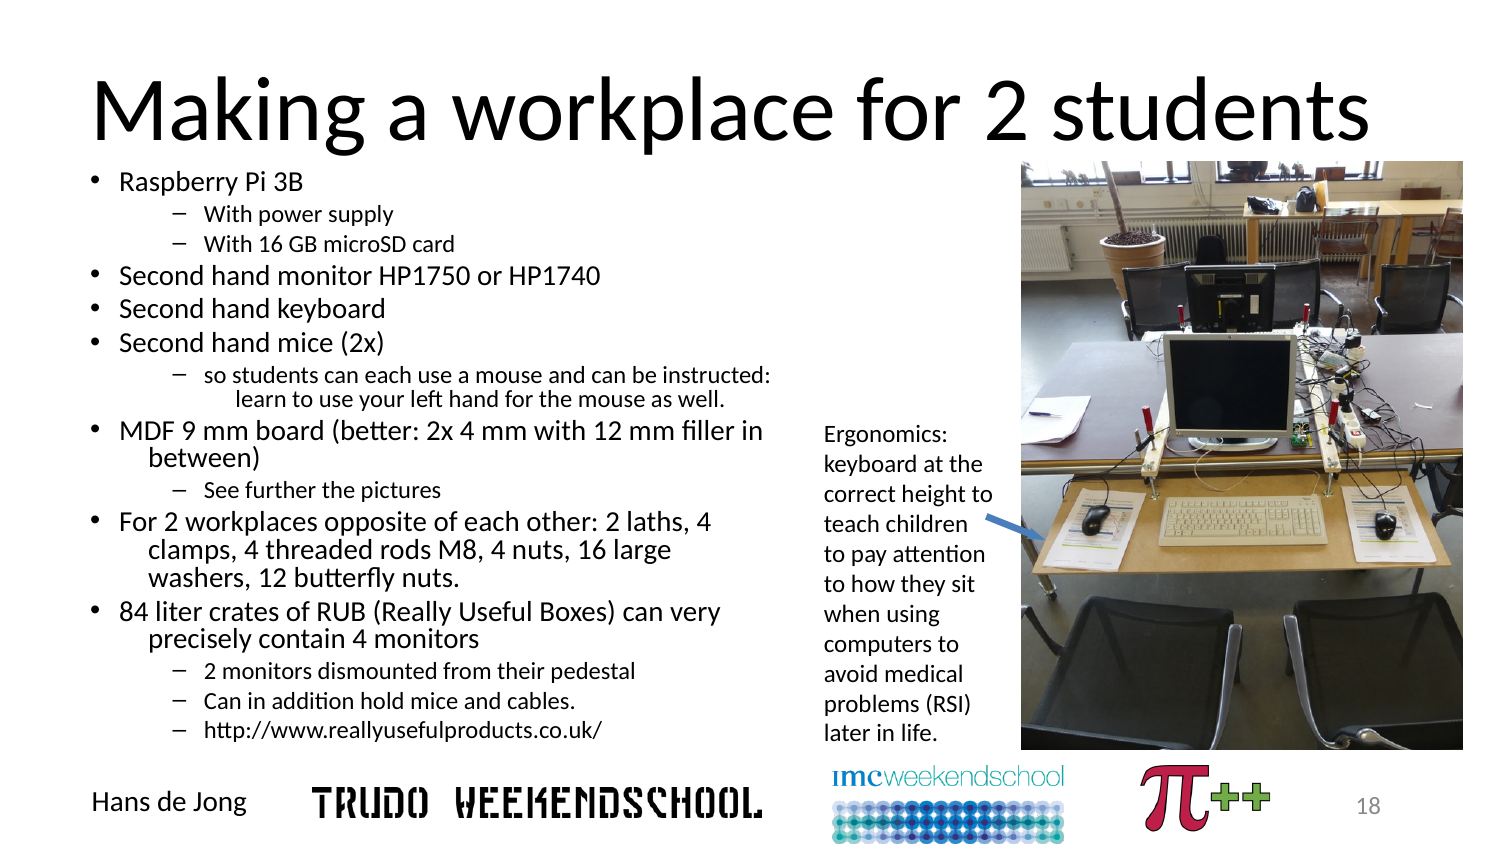

# Making a workplace for 2 students
Raspberry Pi 3B
With power supply
With 16 GB microSD card
Second hand monitor HP1750 or HP1740
Second hand keyboard
Second hand mice (2x)
so students can each use a mouse and can be instructed: learn to use your left hand for the mouse as well.
MDF 9 mm board (better: 2x 4 mm with 12 mm filler in between)
See further the pictures
For 2 workplaces opposite of each other: 2 laths, 4 clamps, 4 threaded rods M8, 4 nuts, 16 large washers, 12 butterfly nuts.
84 liter crates of RUB (Really Useful Boxes) can very precisely contain 4 monitors
2 monitors dismounted from their pedestal
Can in addition hold mice and cables.
http://www.reallyusefulproducts.co.uk/
Ergonomics: keyboard at the correct height to teach children to pay attention to how they sit when using computers to avoid medical problems (RSI) later in life.